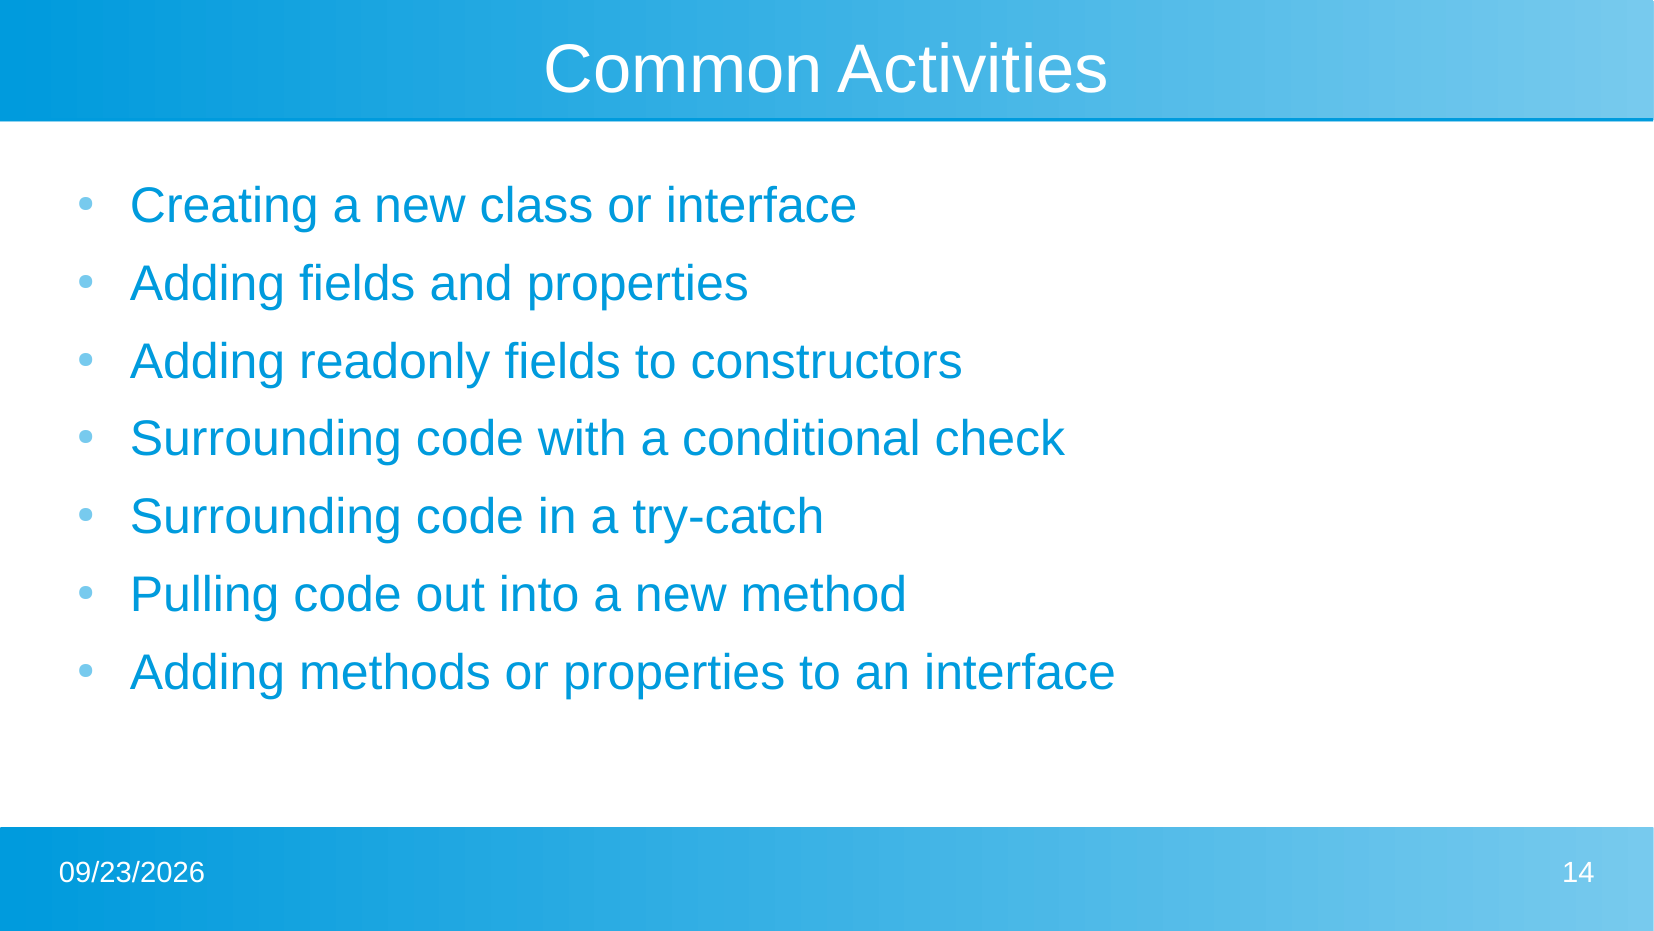

# Common Activities
Creating a new class or interface
Adding fields and properties
Adding readonly fields to constructors
Surrounding code with a conditional check
Surrounding code in a try-catch
Pulling code out into a new method
Adding methods or properties to an interface
14